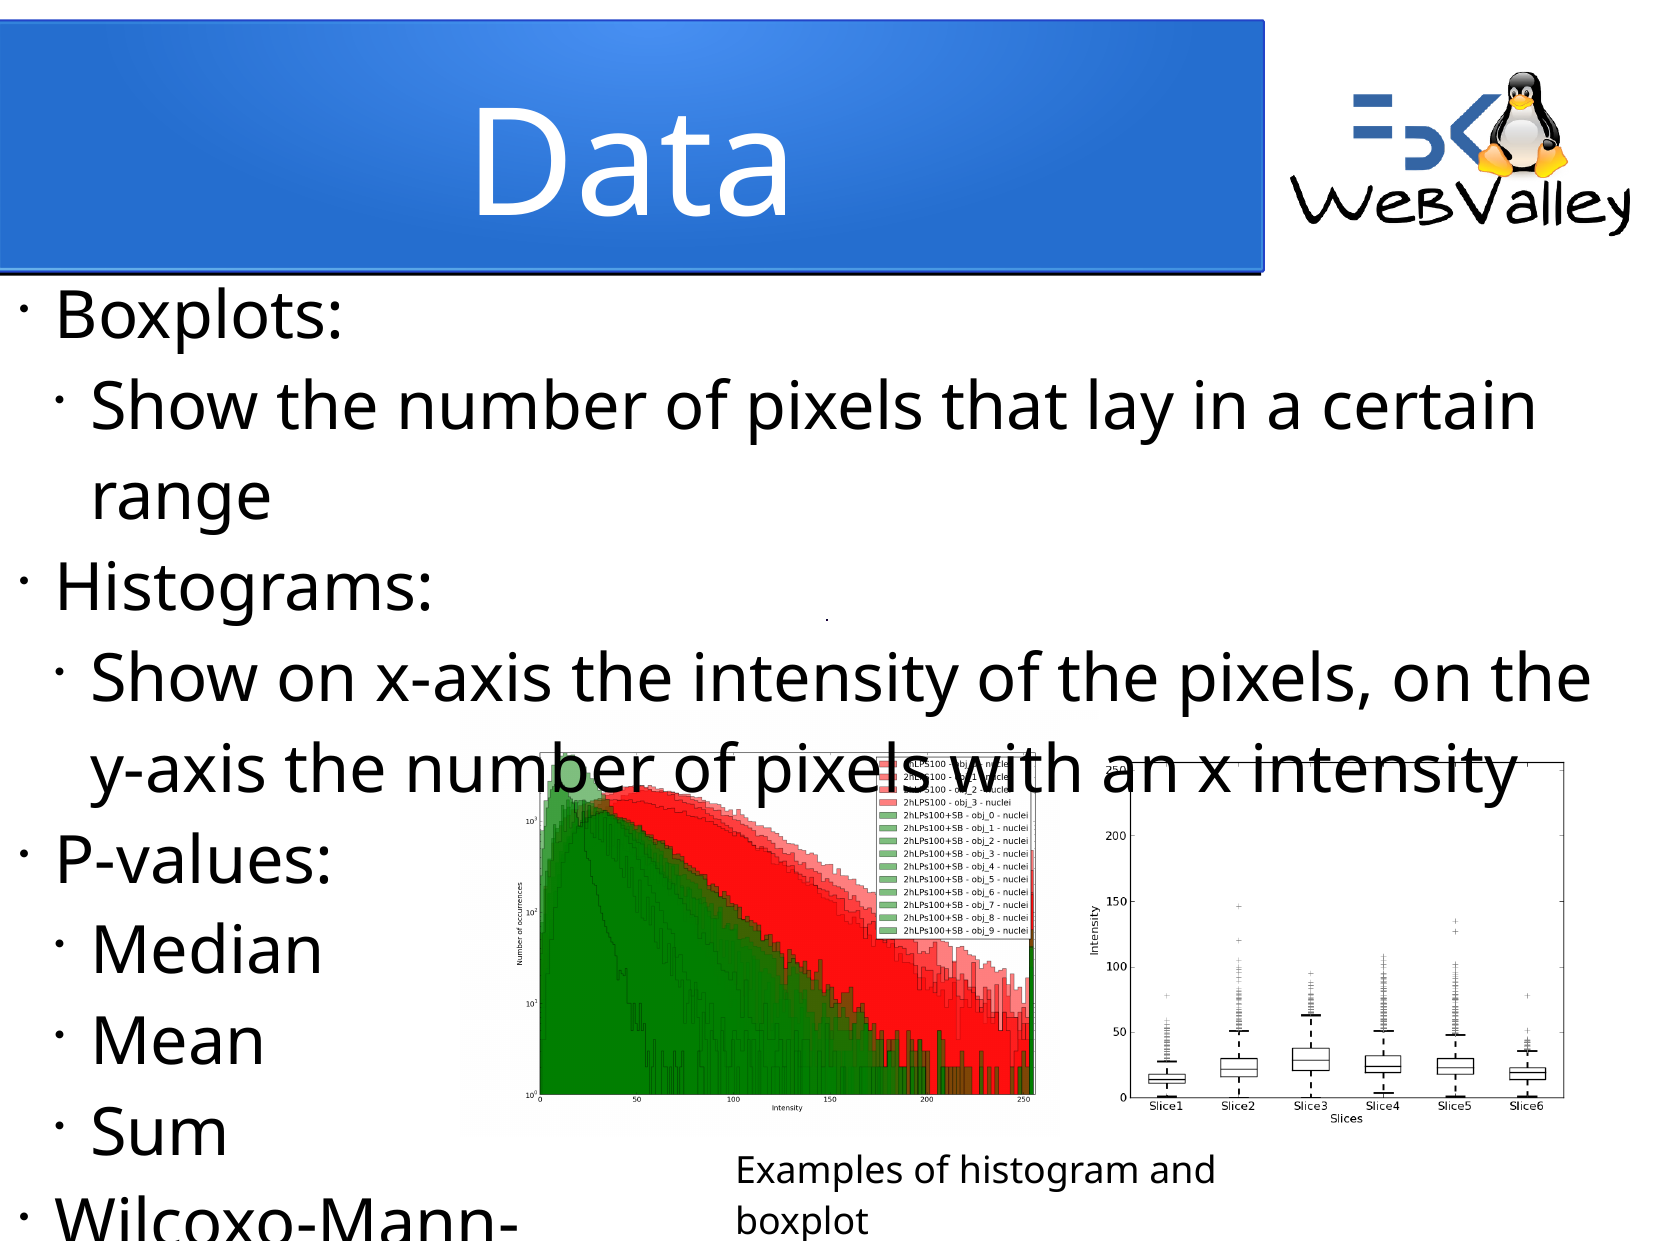

Data visualization
Boxplots:
Show the number of pixels that lay in a certain range
Histograms:
Show on x-axis the intensity of the pixels, on the y-axis the number of pixels with an x intensity
P-values:
Median
Mean
Sum
Wilcoxo-Mann-
Whitney test
T-test
Examples of histogram and boxplot